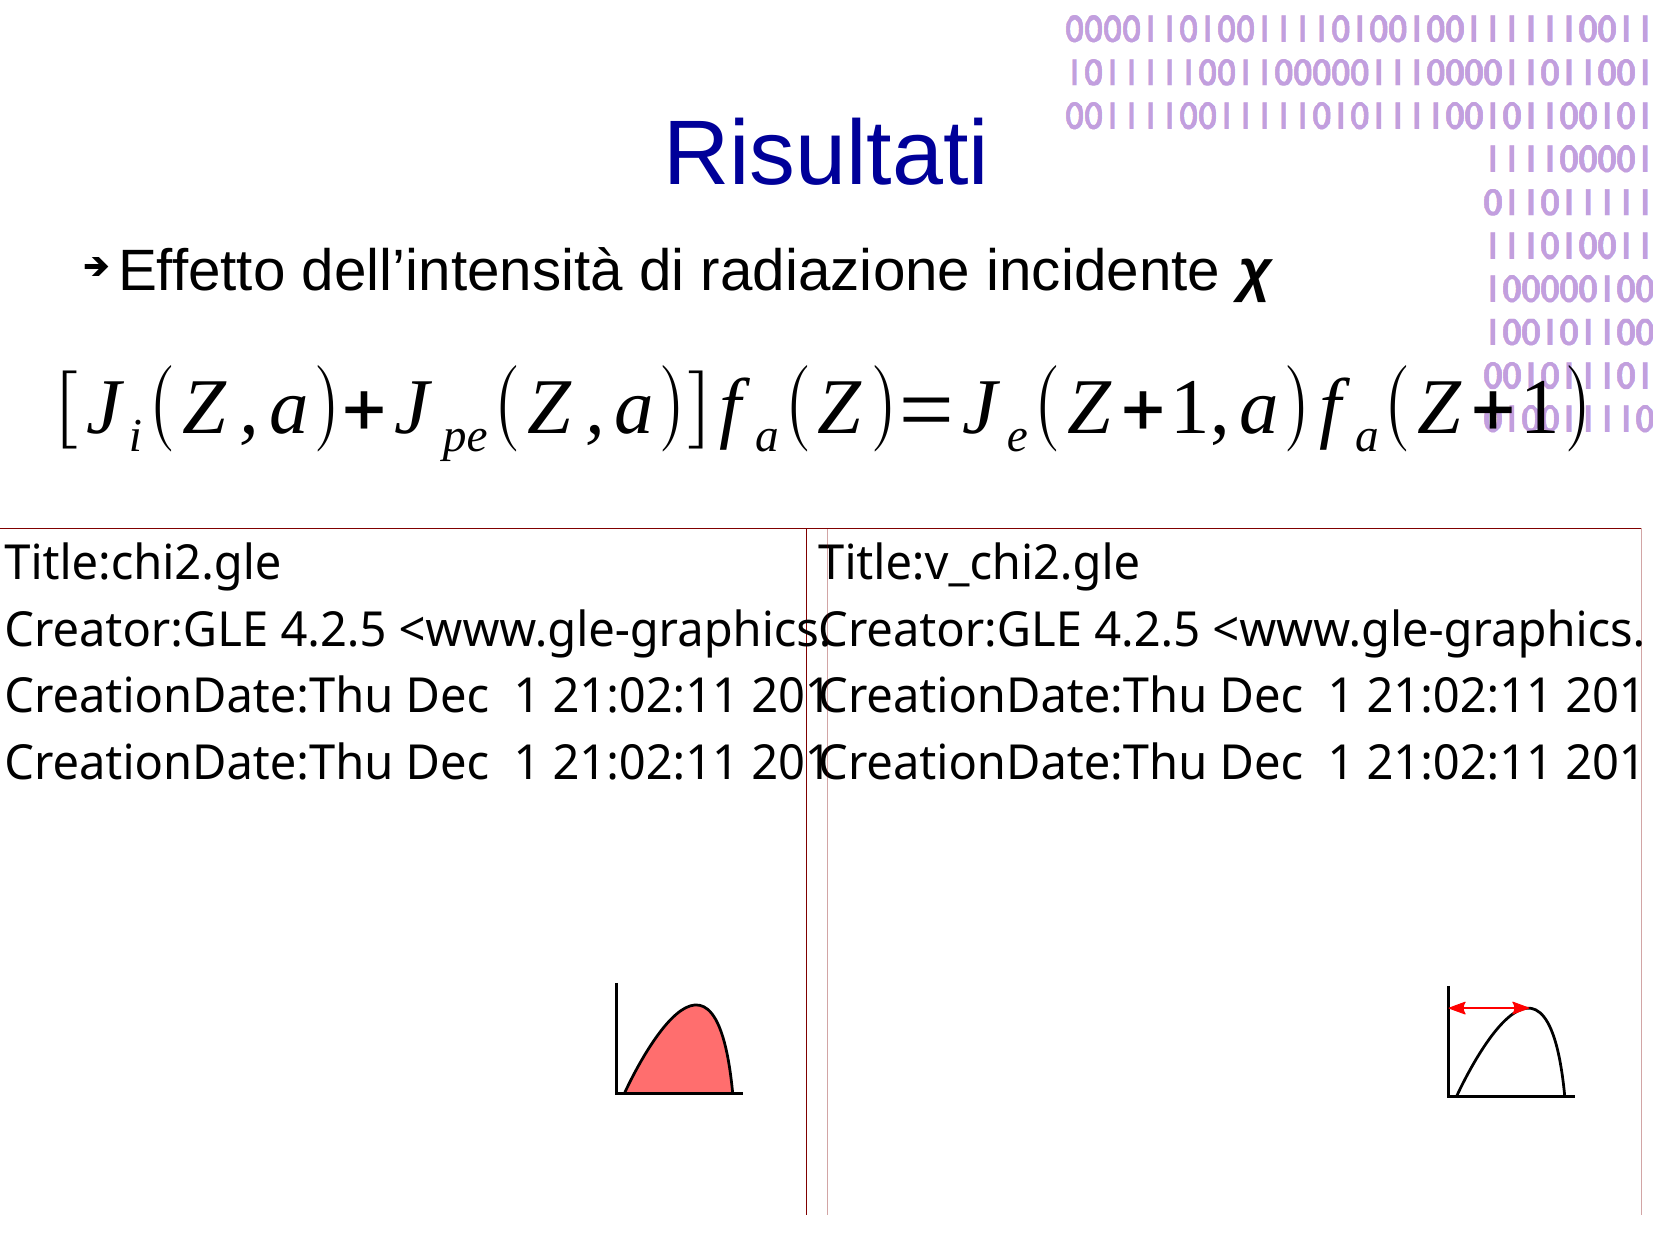

# Risultati
Effetto dell’intensità di radiazione incidente χ